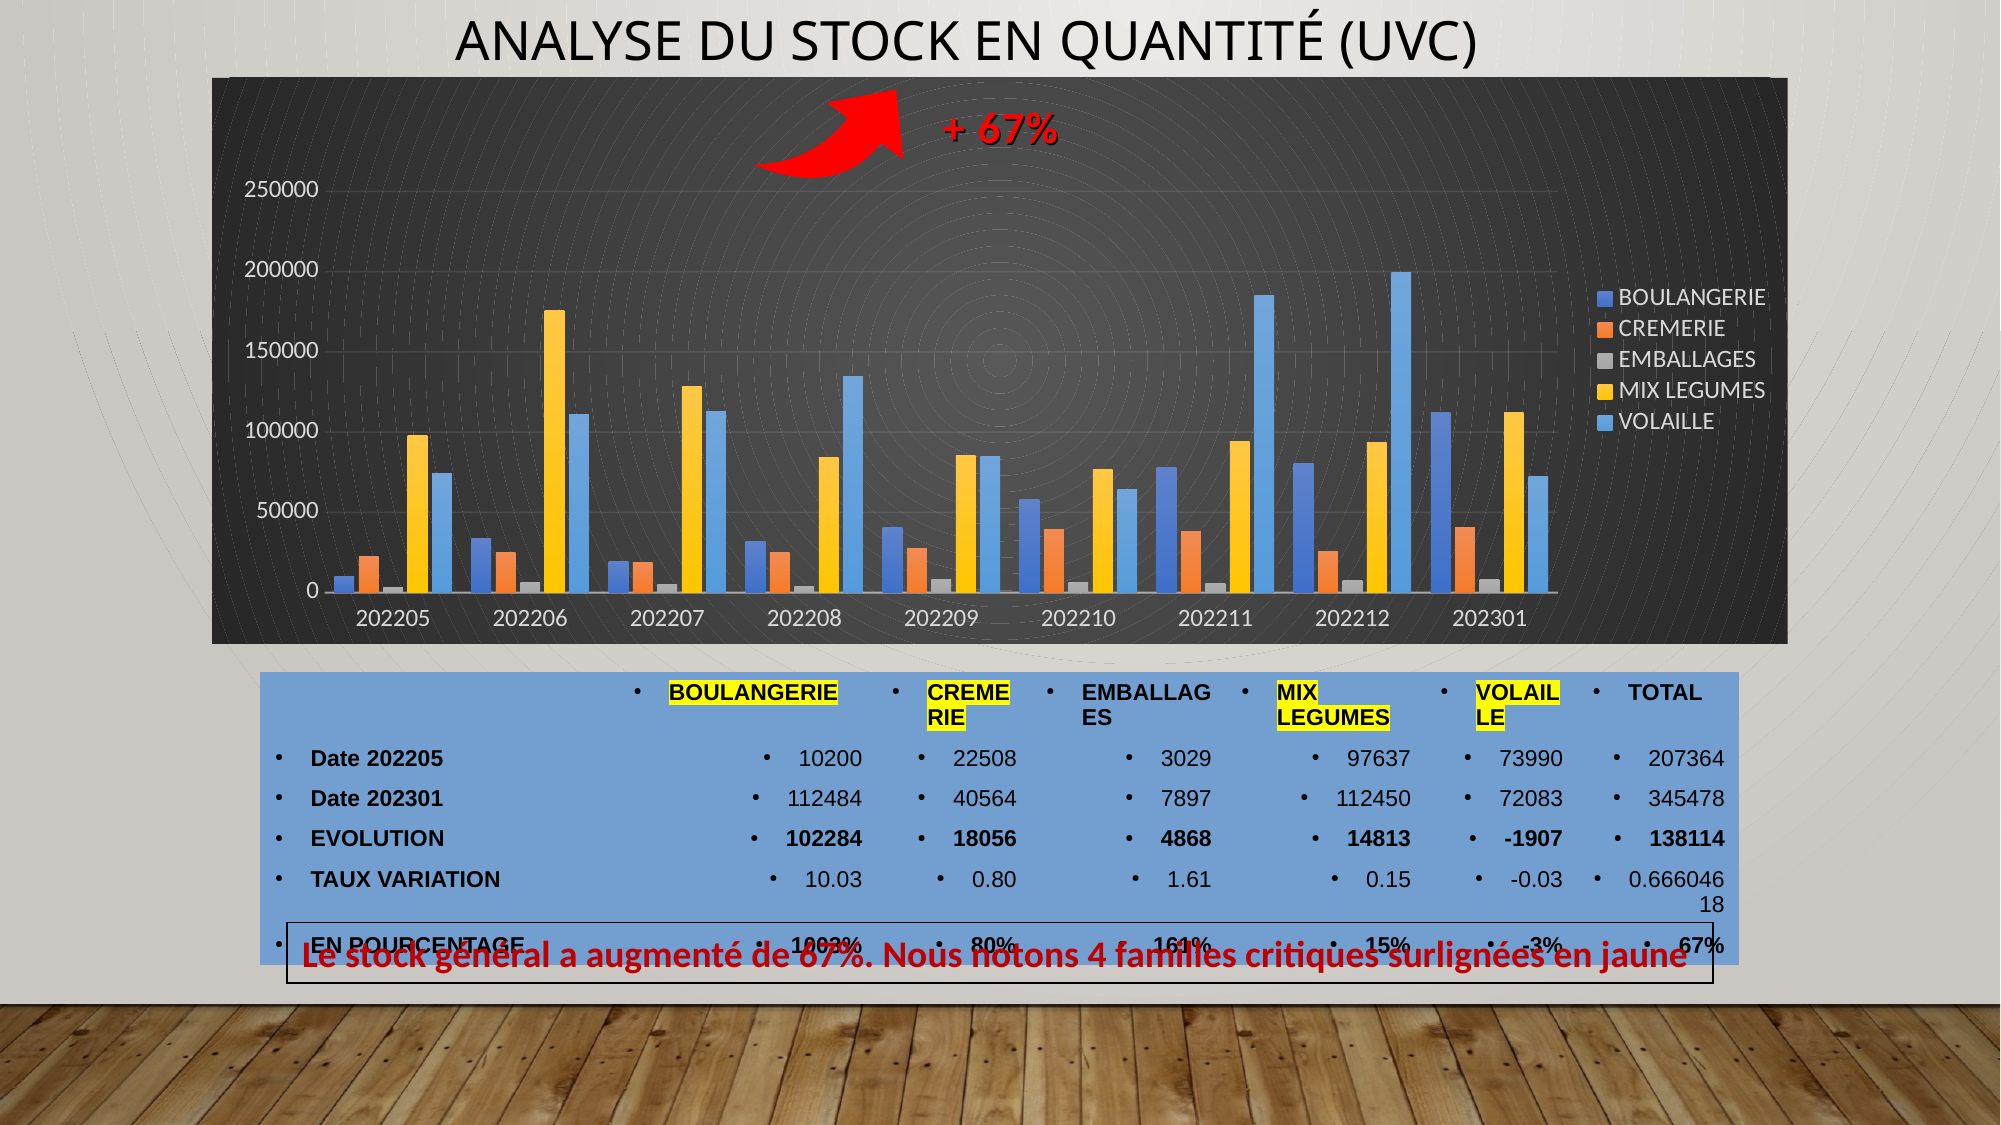

# Analyse du stock en quantité (uvc)
### Chart: + 67%
| Category | BOULANGERIE | CREMERIE | EMBALLAGES | MIX LEGUMES | VOLAILLE |
|---|---|---|---|---|---|
| 202205 | 10200.0 | 22508.0 | 3029.0 | 97637.0 | 73990.0 |
| 202206 | 33814.0 | 24700.0 | 6102.0 | 175992.0 | 110913.0 |
| 202207 | 19386.0 | 18537.0 | 5057.0 | 128605.0 | 112836.0 |
| 202208 | 32000.0 | 25112.0 | 4106.0 | 84384.0 | 134970.0 |
| 202209 | 40725.0 | 27558.0 | 7943.0 | 85499.0 | 85126.0 |
| 202210 | 57990.0 | 39661.0 | 6468.0 | 76507.0 | 64534.0 |
| 202211 | 77934.0 | 37794.0 | 5938.0 | 94020.0 | 185361.0 |
| 202212 | 80717.0 | 25570.0 | 7702.0 | 93722.0 | 199341.0 |
| 202301 | 112484.0 | 40564.0 | 7897.0 | 112450.0 | 72083.0 || | BOULANGERIE | CREMERIE | EMBALLAGES | MIX LEGUMES | VOLAILLE | TOTAL |
| --- | --- | --- | --- | --- | --- | --- |
| Date 202205 | 10200 | 22508 | 3029 | 97637 | 73990 | 207364 |
| Date 202301 | 112484 | 40564 | 7897 | 112450 | 72083 | 345478 |
| EVOLUTION | 102284 | 18056 | 4868 | 14813 | -1907 | 138114 |
| TAUX VARIATION | 10.03 | 0.80 | 1.61 | 0.15 | -0.03 | 0.66604618 |
| EN POURCENTAGE | 1003% | 80% | 161% | 15% | -3% | 67% |
Le stock général a augmenté de 67%. Nous notons 4 familles critiques surlignées en jaune